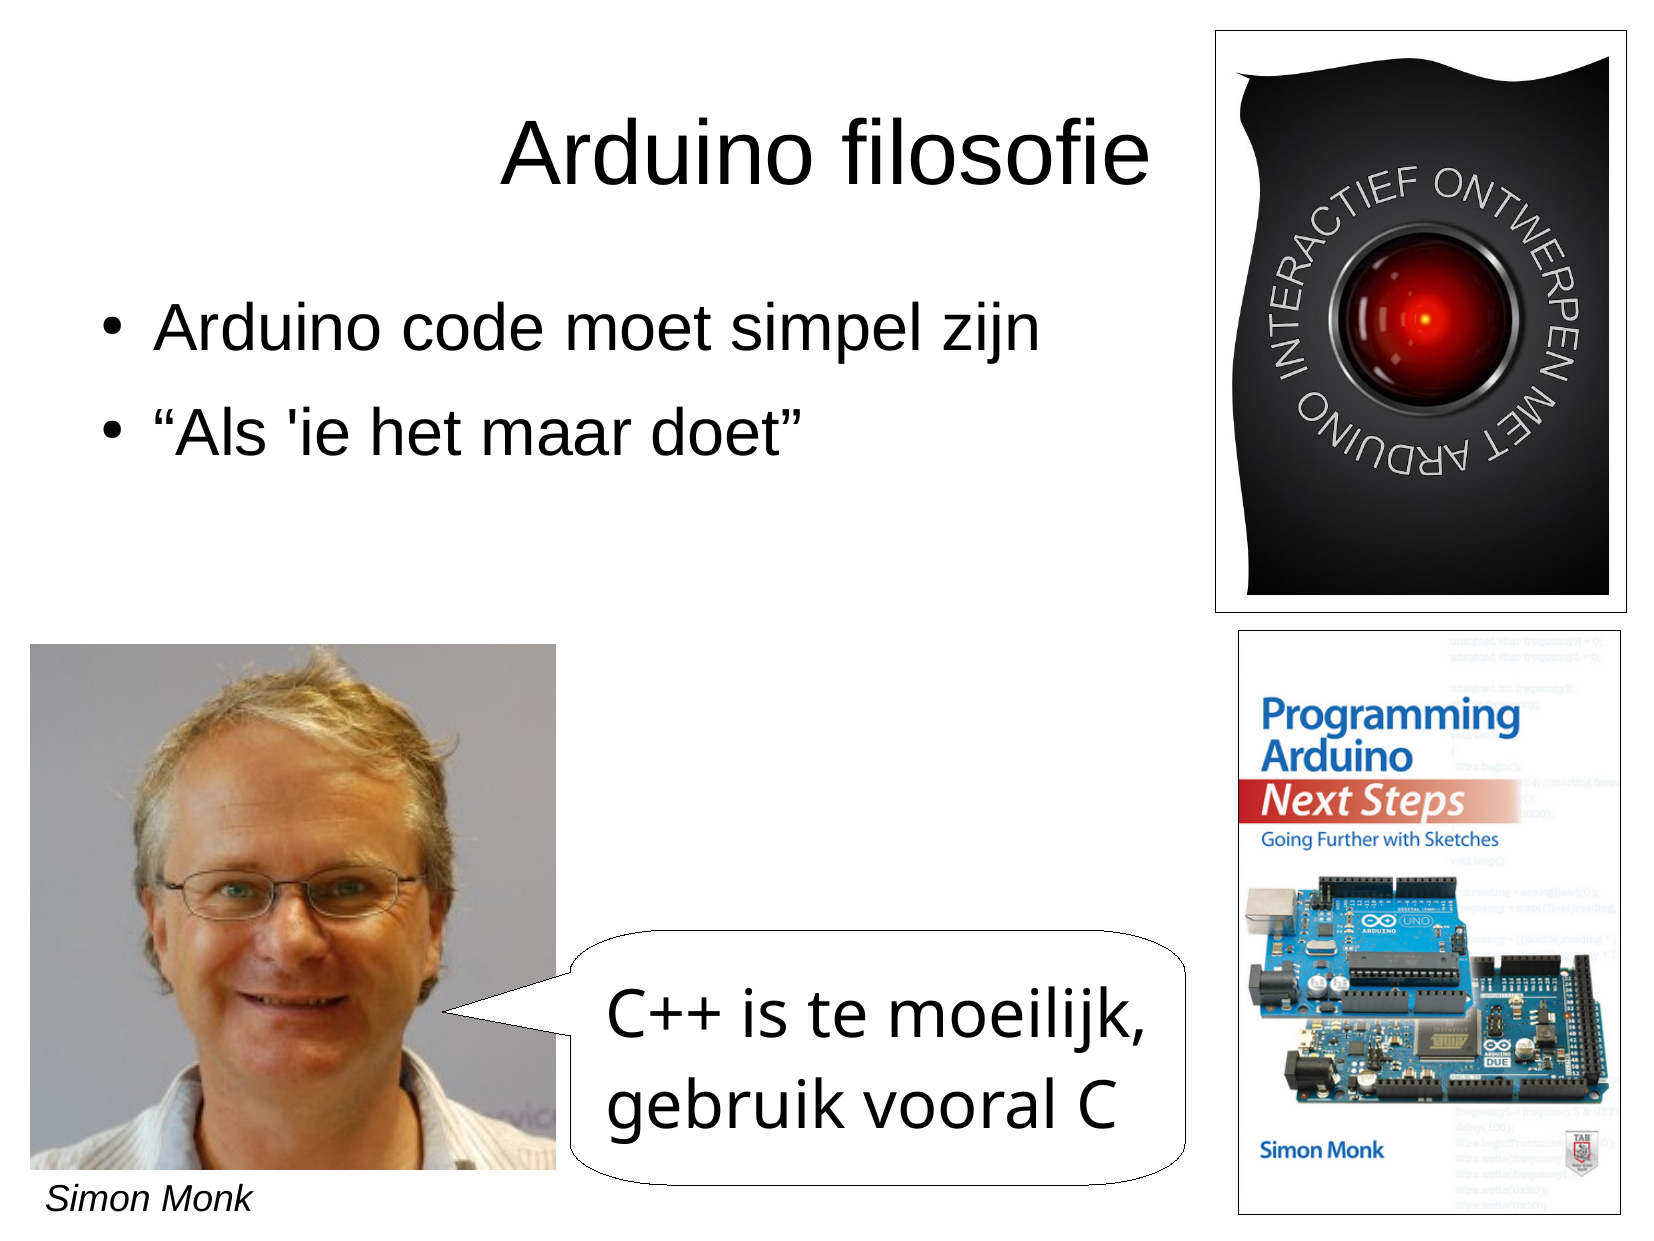

# Arduino filosofie
Arduino code moet simpel zijn
“Als 'ie het maar doet”
C++ is te moeilijk,
gebruik vooral C
Simon Monk